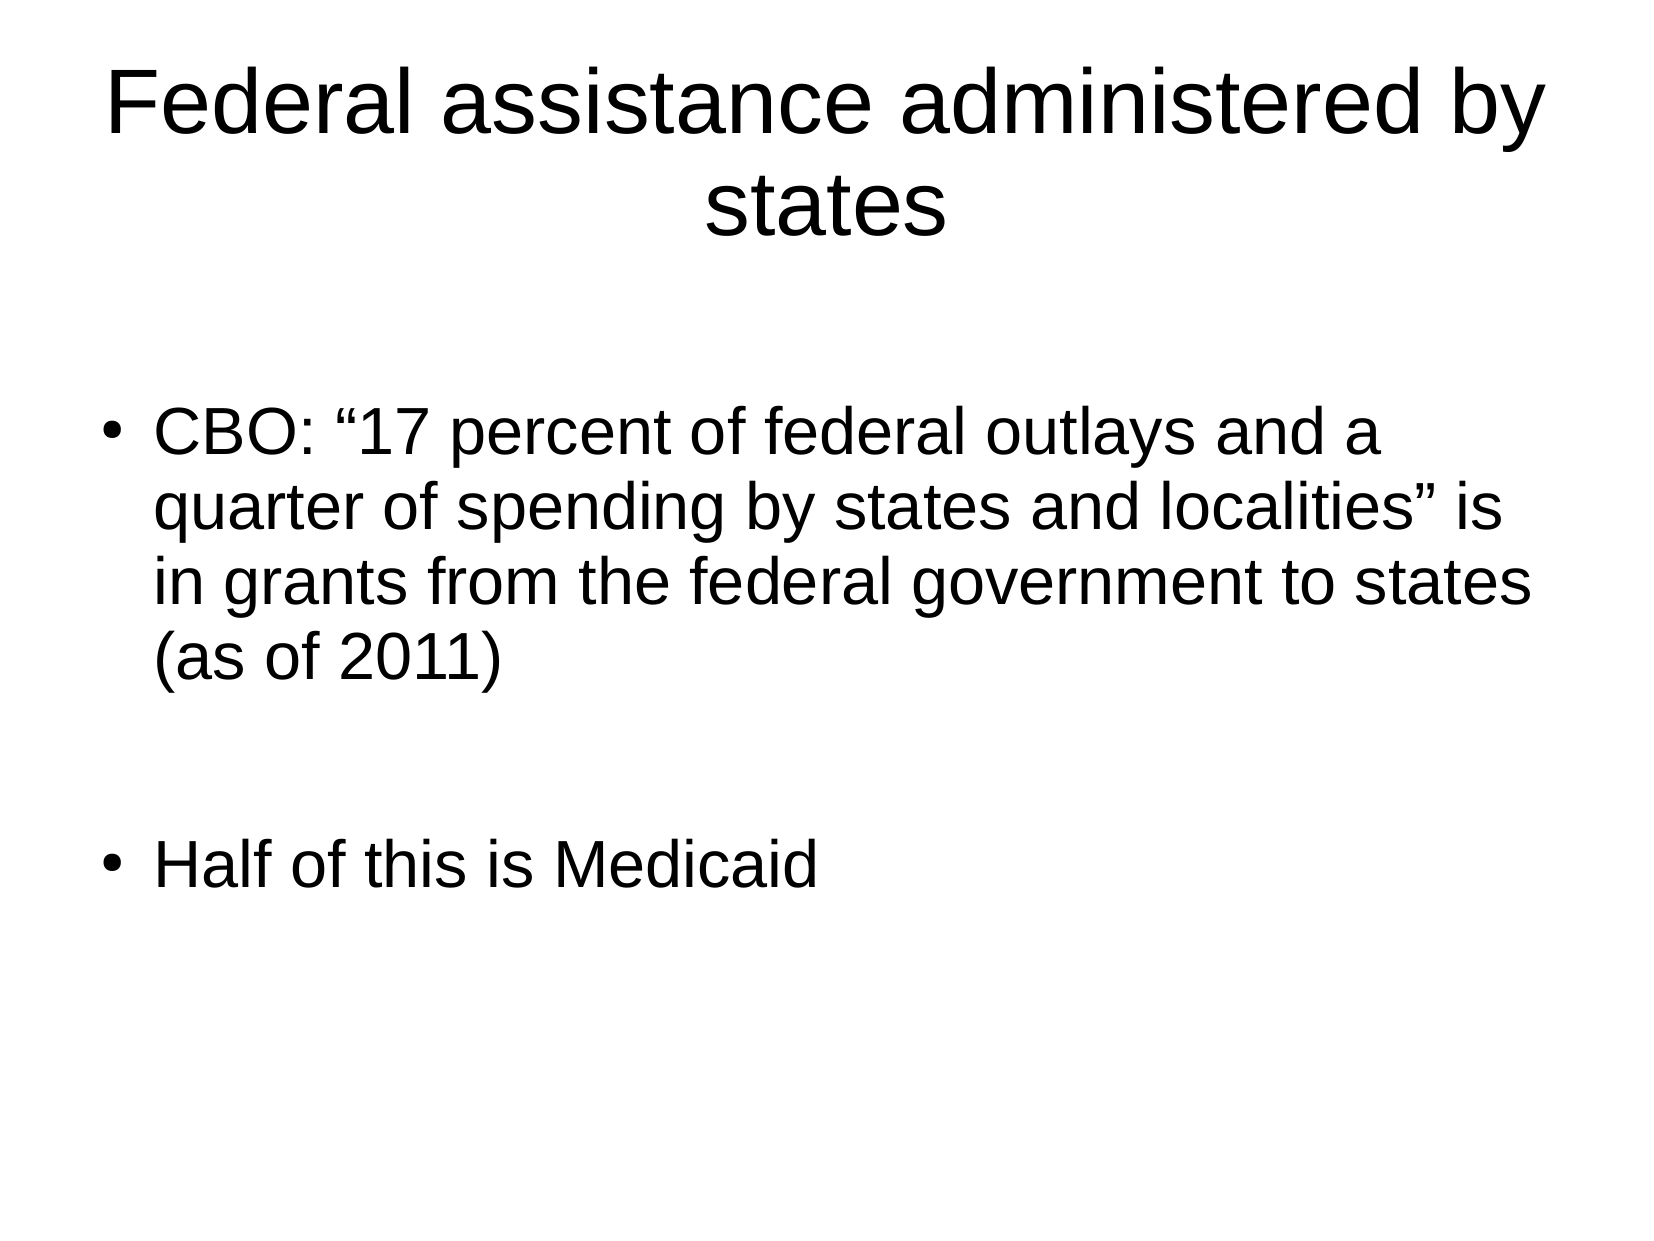

# Federal assistance administered by states
CBO: “17 percent of federal outlays and a quarter of spending by states and localities” is in grants from the federal government to states (as of 2011)
Half of this is Medicaid